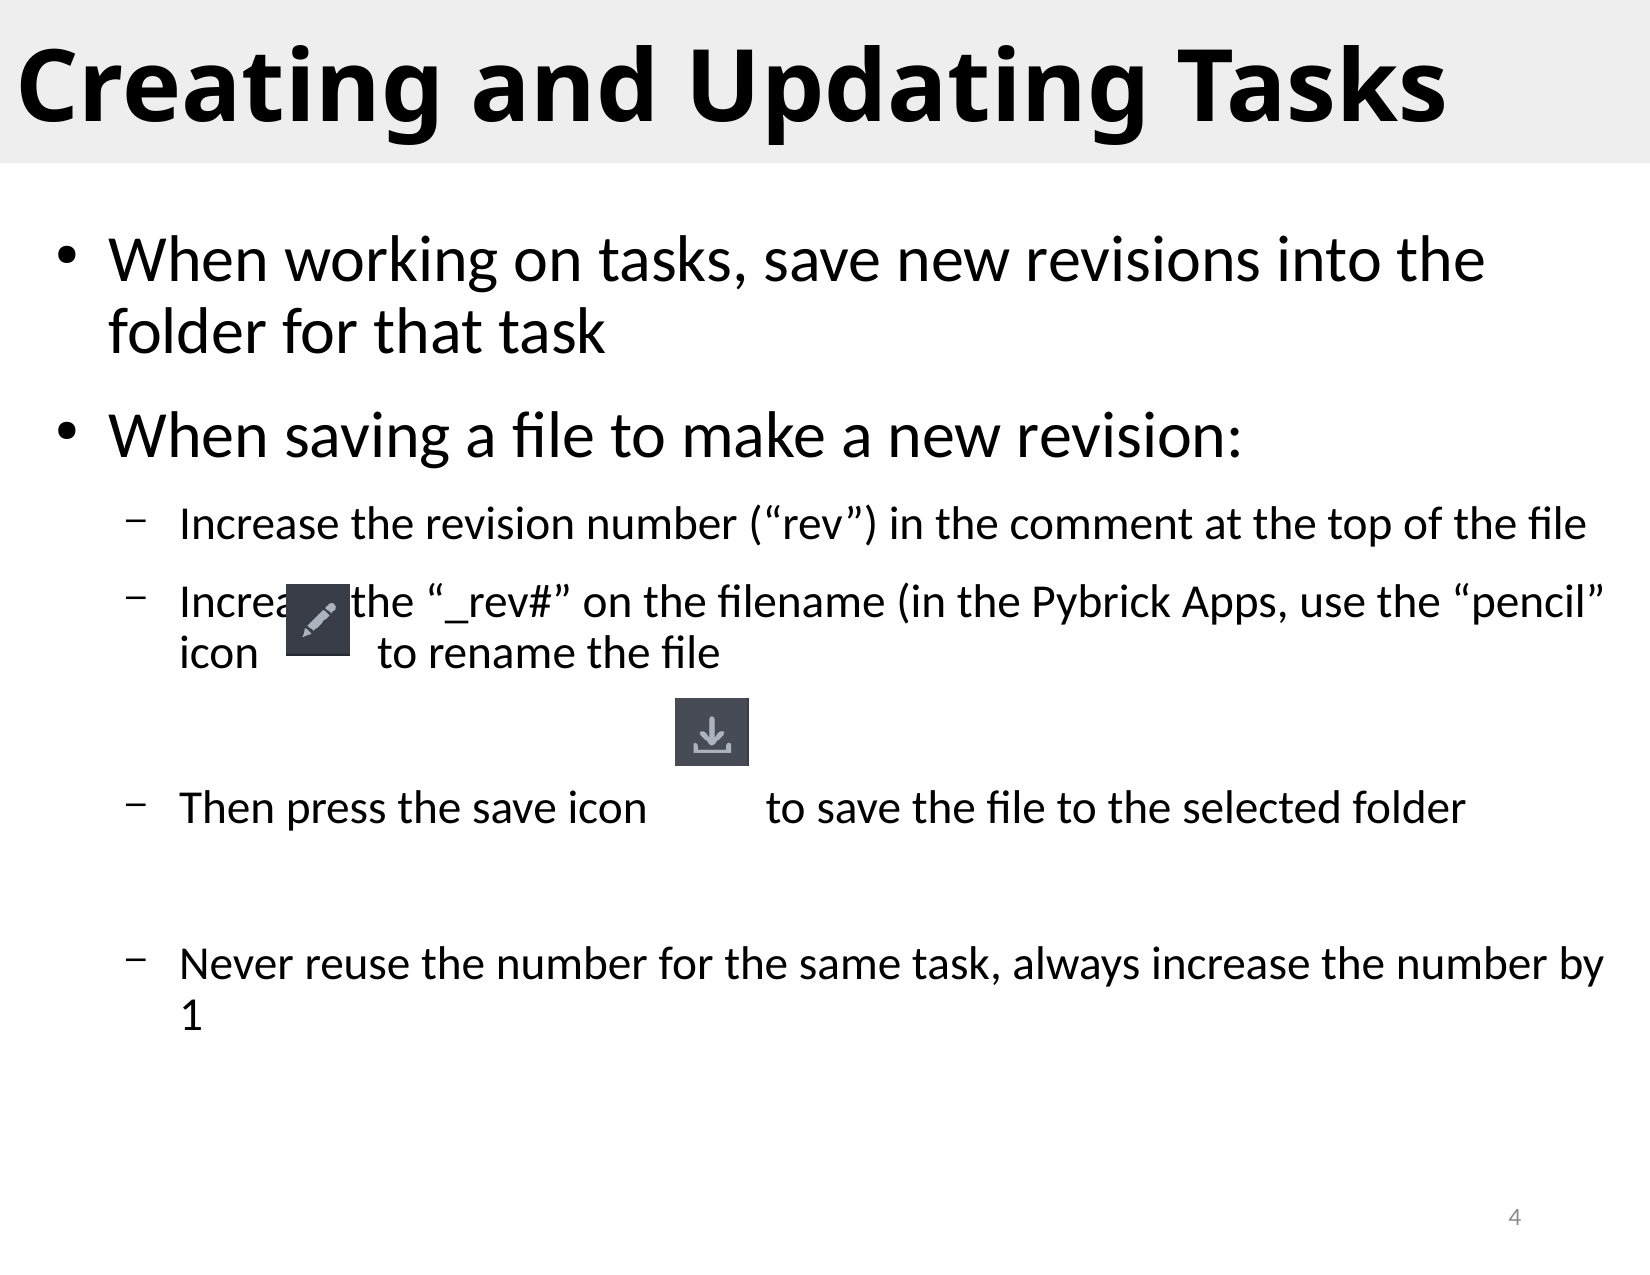

Creating and Updating Tasks
# When working on tasks, save new revisions into the folder for that task
When saving a file to make a new revision:
Increase the revision number (“rev”) in the comment at the top of the file
Increase the “_rev#” on the filename (in the Pybrick Apps, use the “pencil” icon to rename the file
Then press the save icon to save the file to the selected folder
Never reuse the number for the same task, always increase the number by 1
4